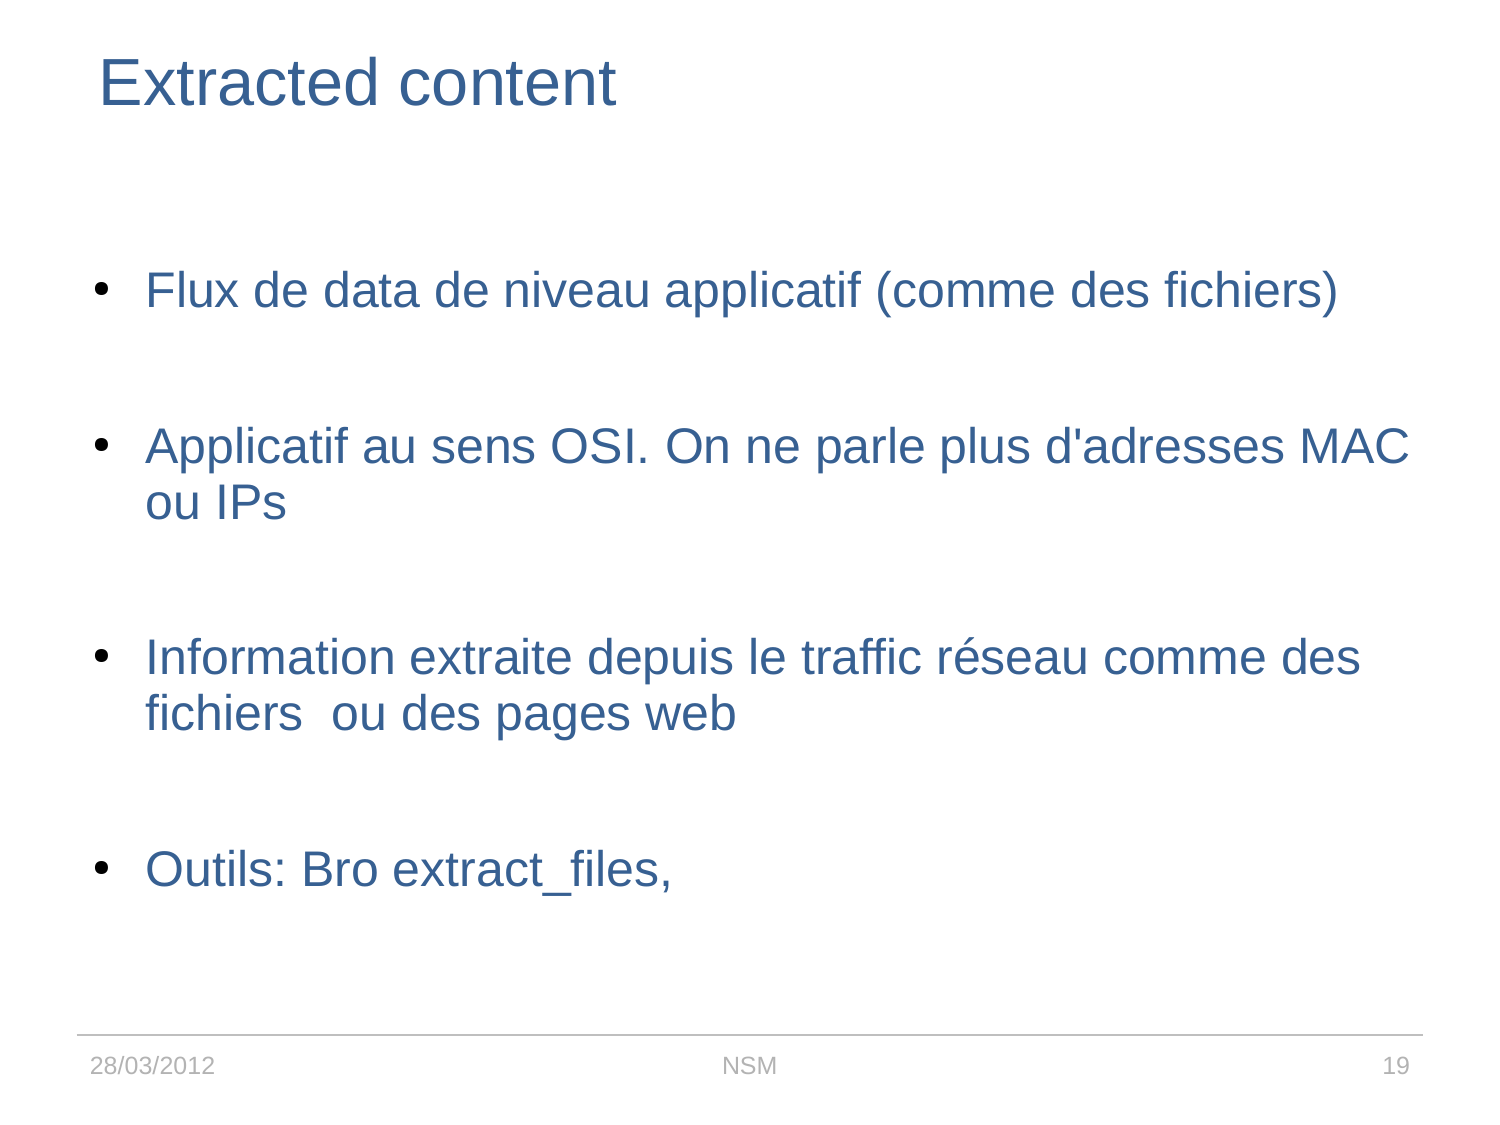

# Extracted content
Flux de data de niveau applicatif (comme des fichiers)
Applicatif au sens OSI. On ne parle plus d'adresses MAC ou IPs
Information extraite depuis le traffic réseau comme des fichiers ou des pages web
Outils: Bro extract_files,
Date
Your footer here
19